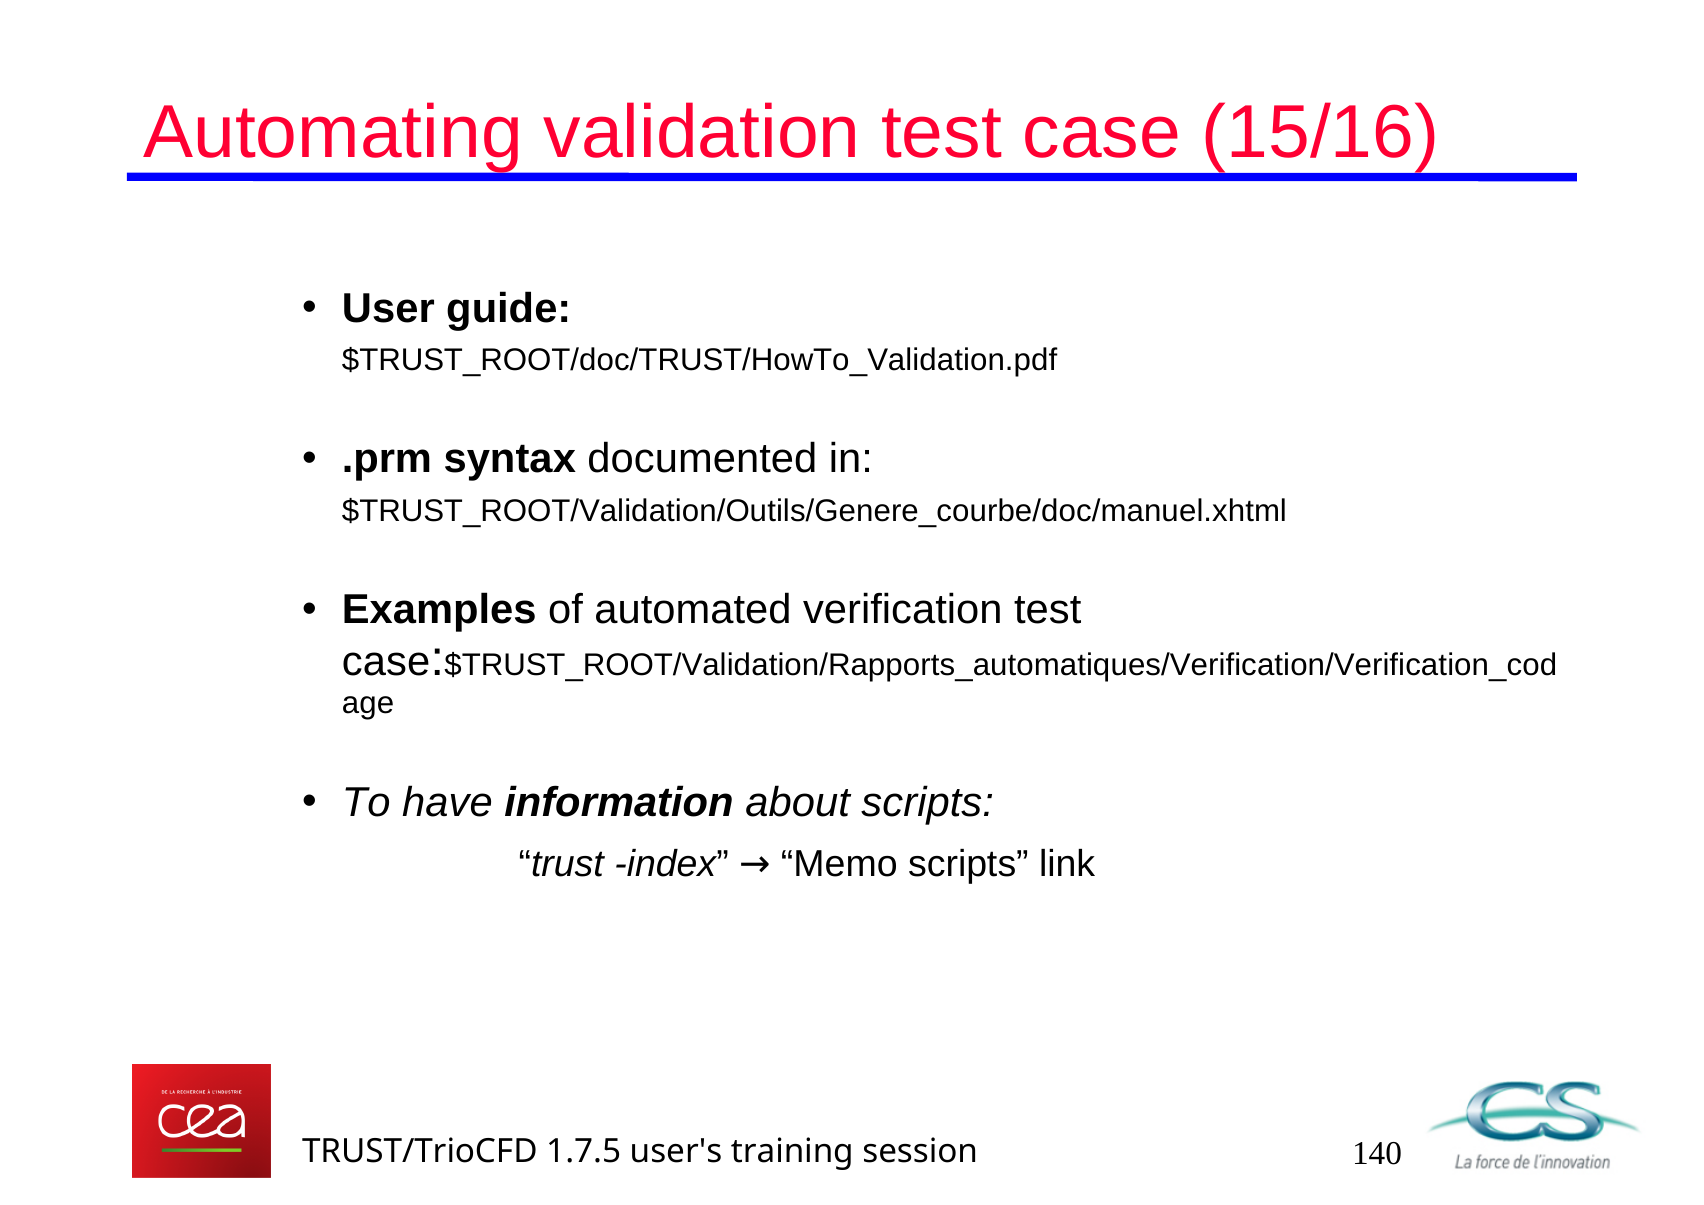

# Automating validation test case (15/16)
User guide:
$TRUST_ROOT/doc/TRUST/HowTo_Validation.pdf
.prm syntax documented in:
$TRUST_ROOT/Validation/Outils/Genere_courbe/doc/manuel.xhtml
Examples of automated verification test case:$TRUST_ROOT/Validation/Rapports_automatiques/Verification/Verification_codage
To have information about scripts:
“trust -index” → “Memo scripts” link
TRUST/TrioCFD 1.7.5 user's training session
140